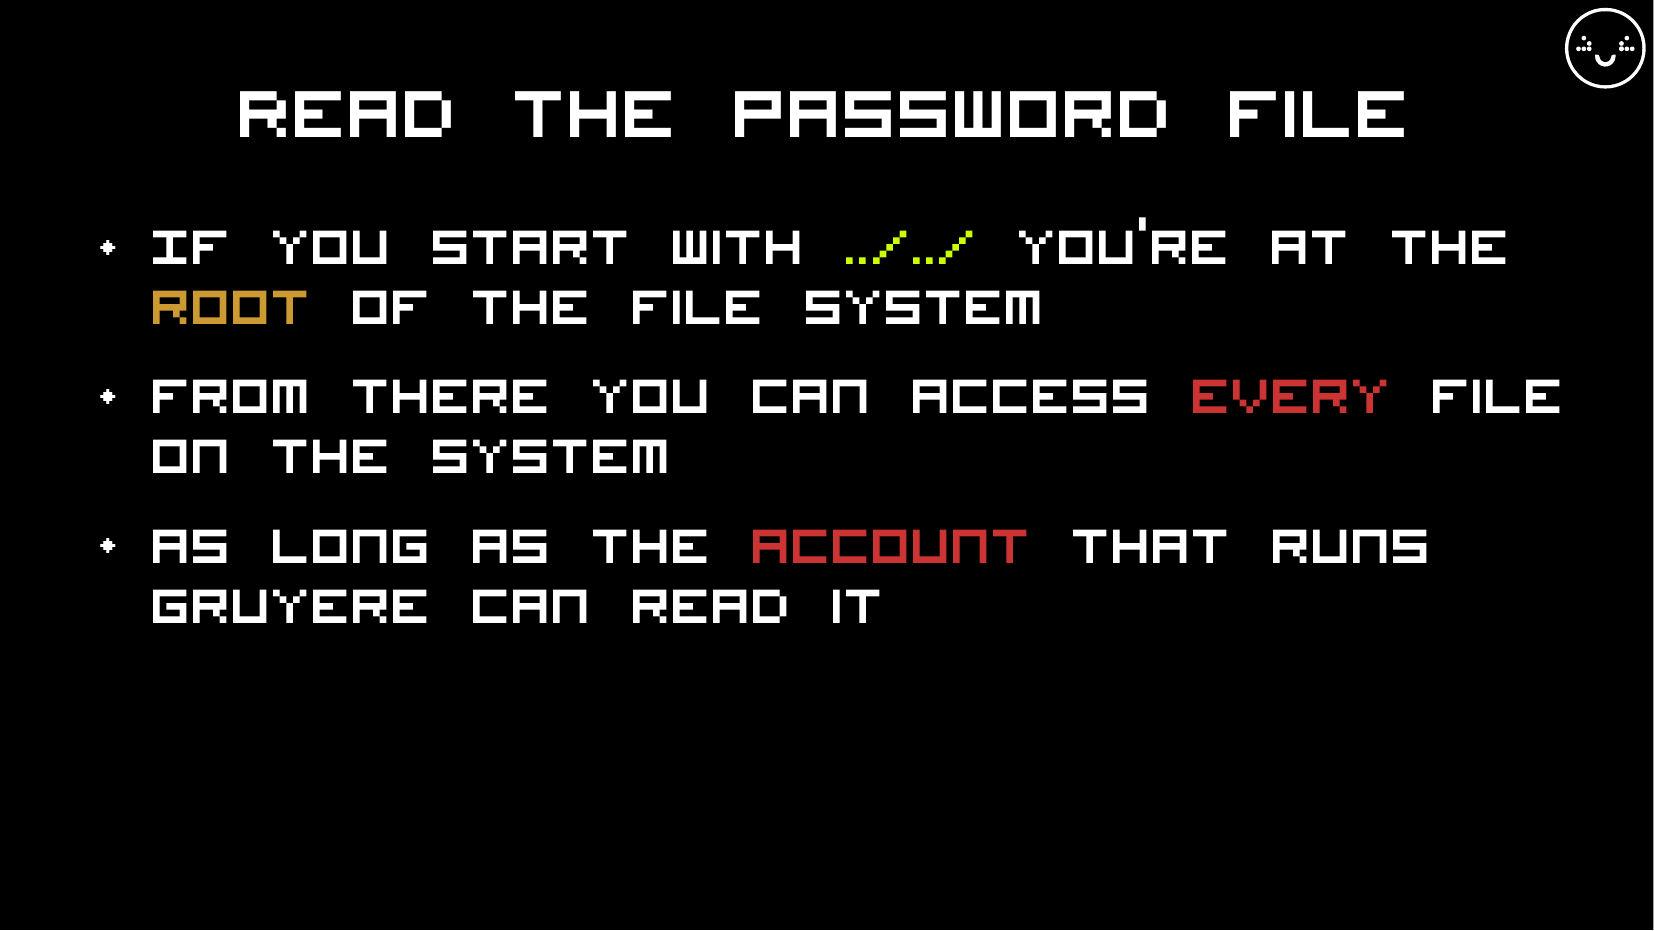

# Read the password file
If you start with ../../ you’re at the root of the file system
From there you can access every file on the system
As long as the account that runs gruyere can read it